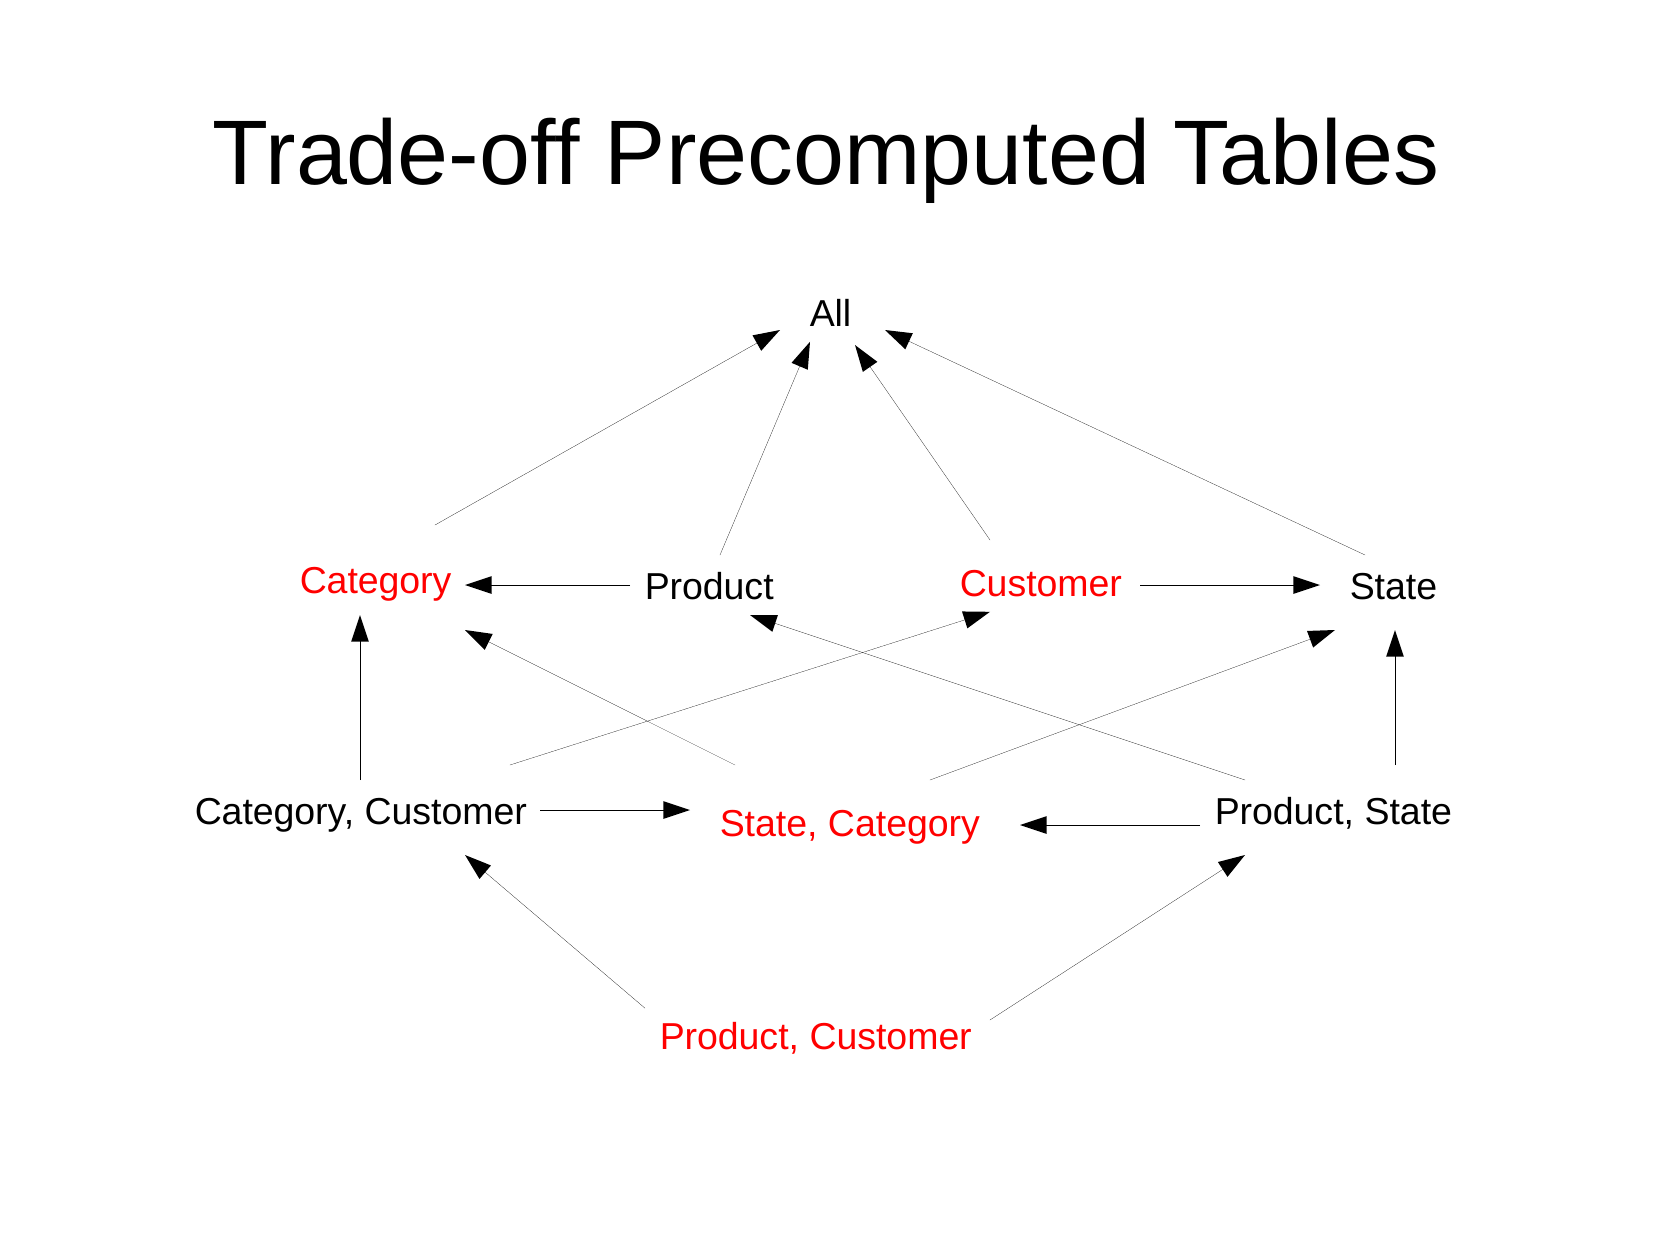

# Trade-off Precomputed Tables
All
Category
Customer
Product
State
Category, Customer
Product, State
State, Category
Product, Customer